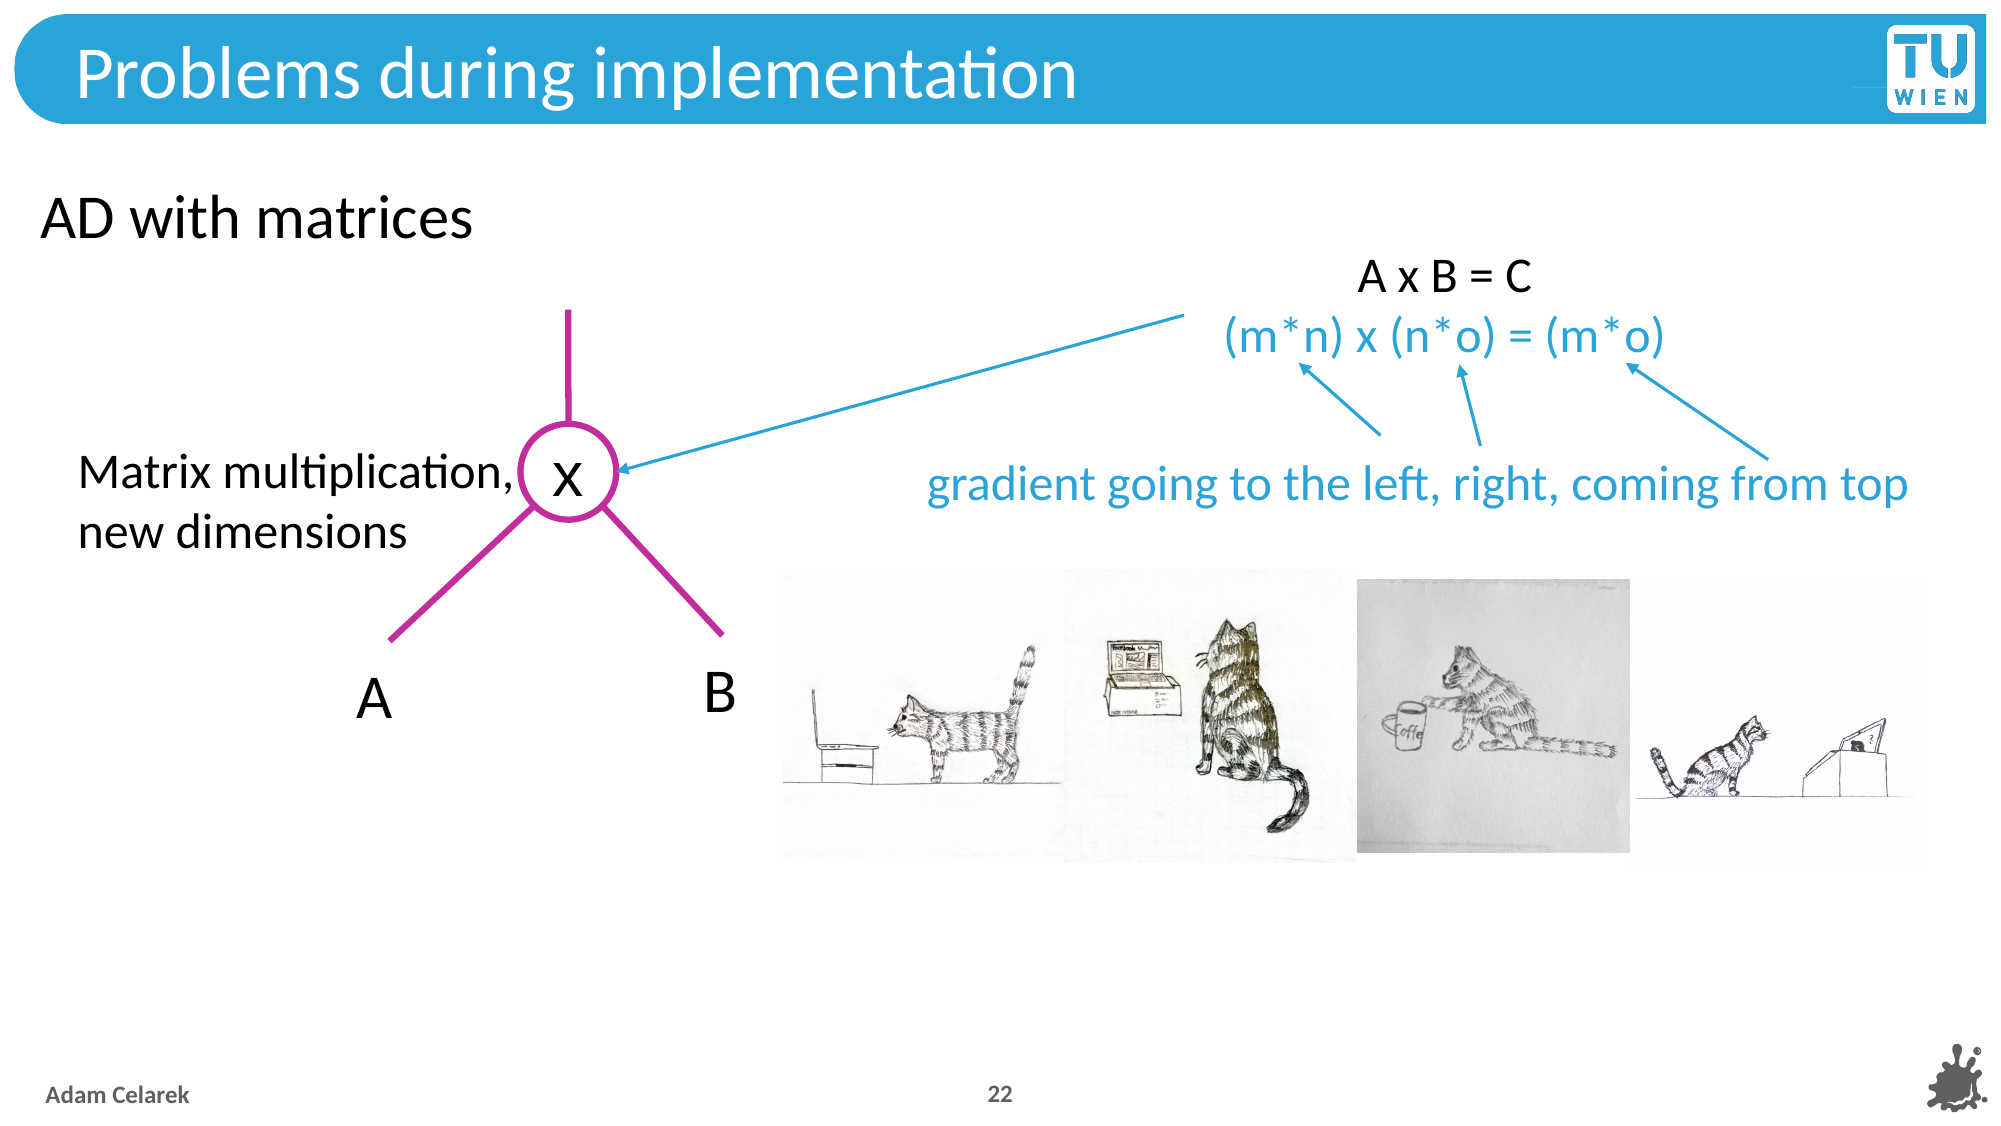

# Problems during implementation
AD with matrices
A x B = C
(m*n) x (n*o) = (m*o)
Matrix multiplication, new dimensions
x
gradient going to the left, right, coming from top
B
A
Adam Celarek